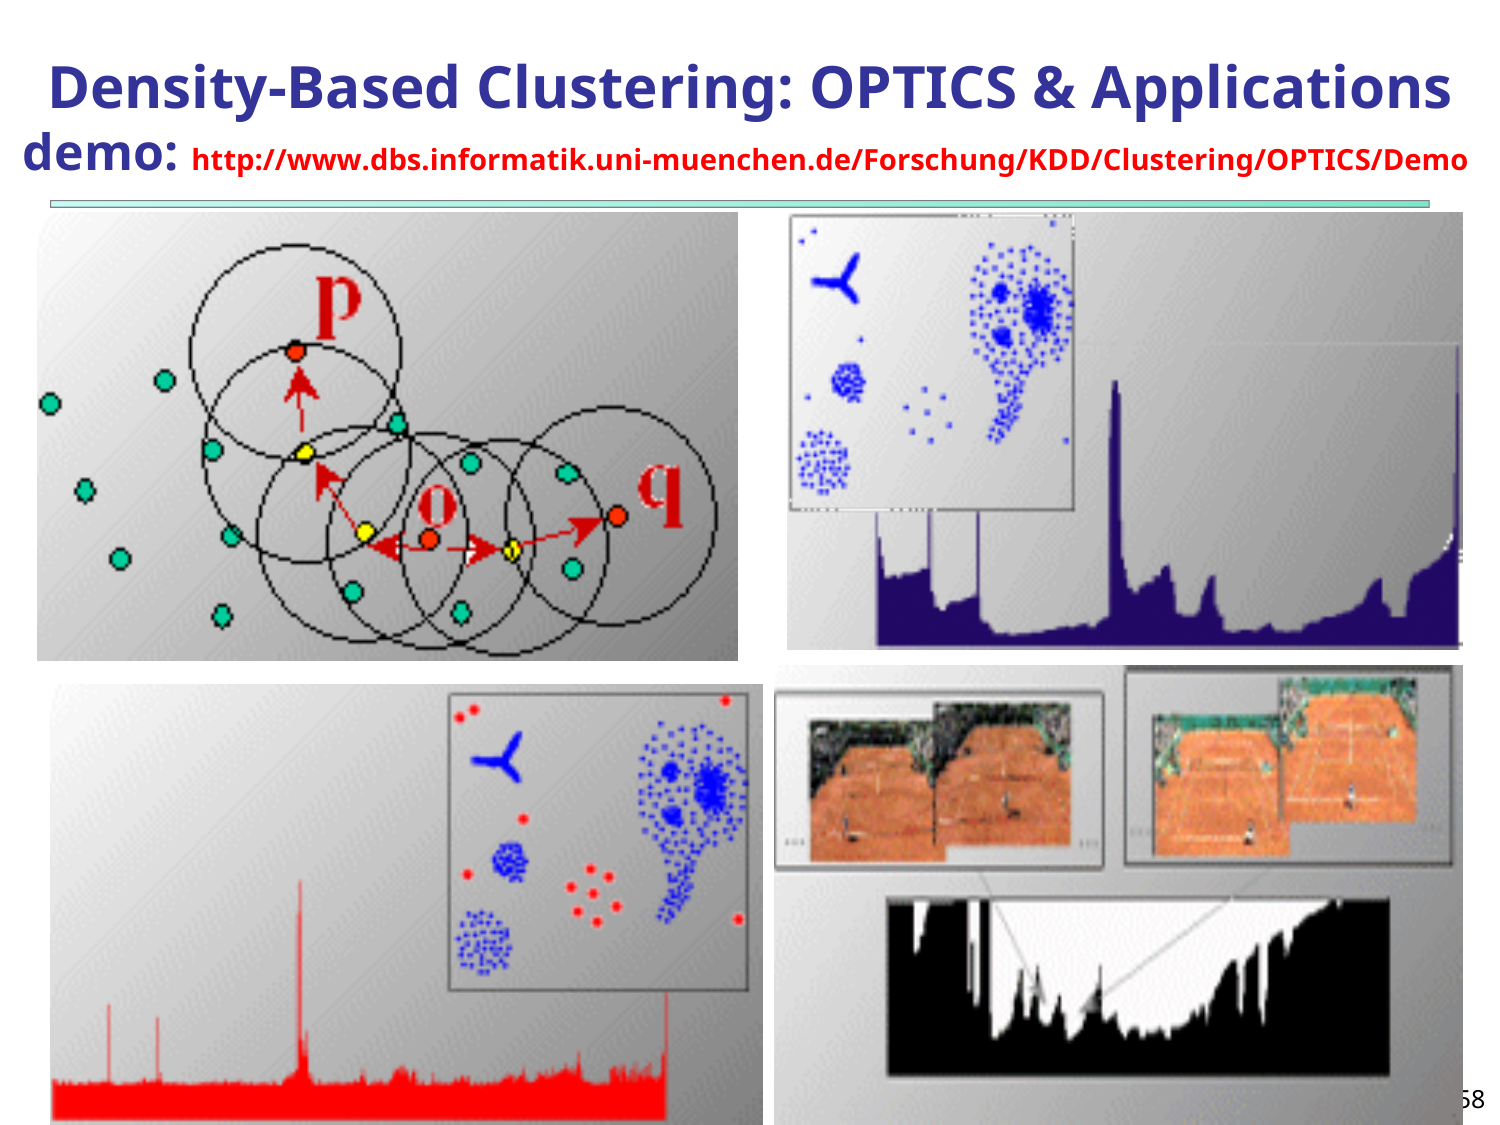

# Density-Based Clustering: OPTICS & Applications demo: http://www.dbs.informatik.uni-muenchen.de/Forschung/KDD/Clustering/OPTICS/Demo